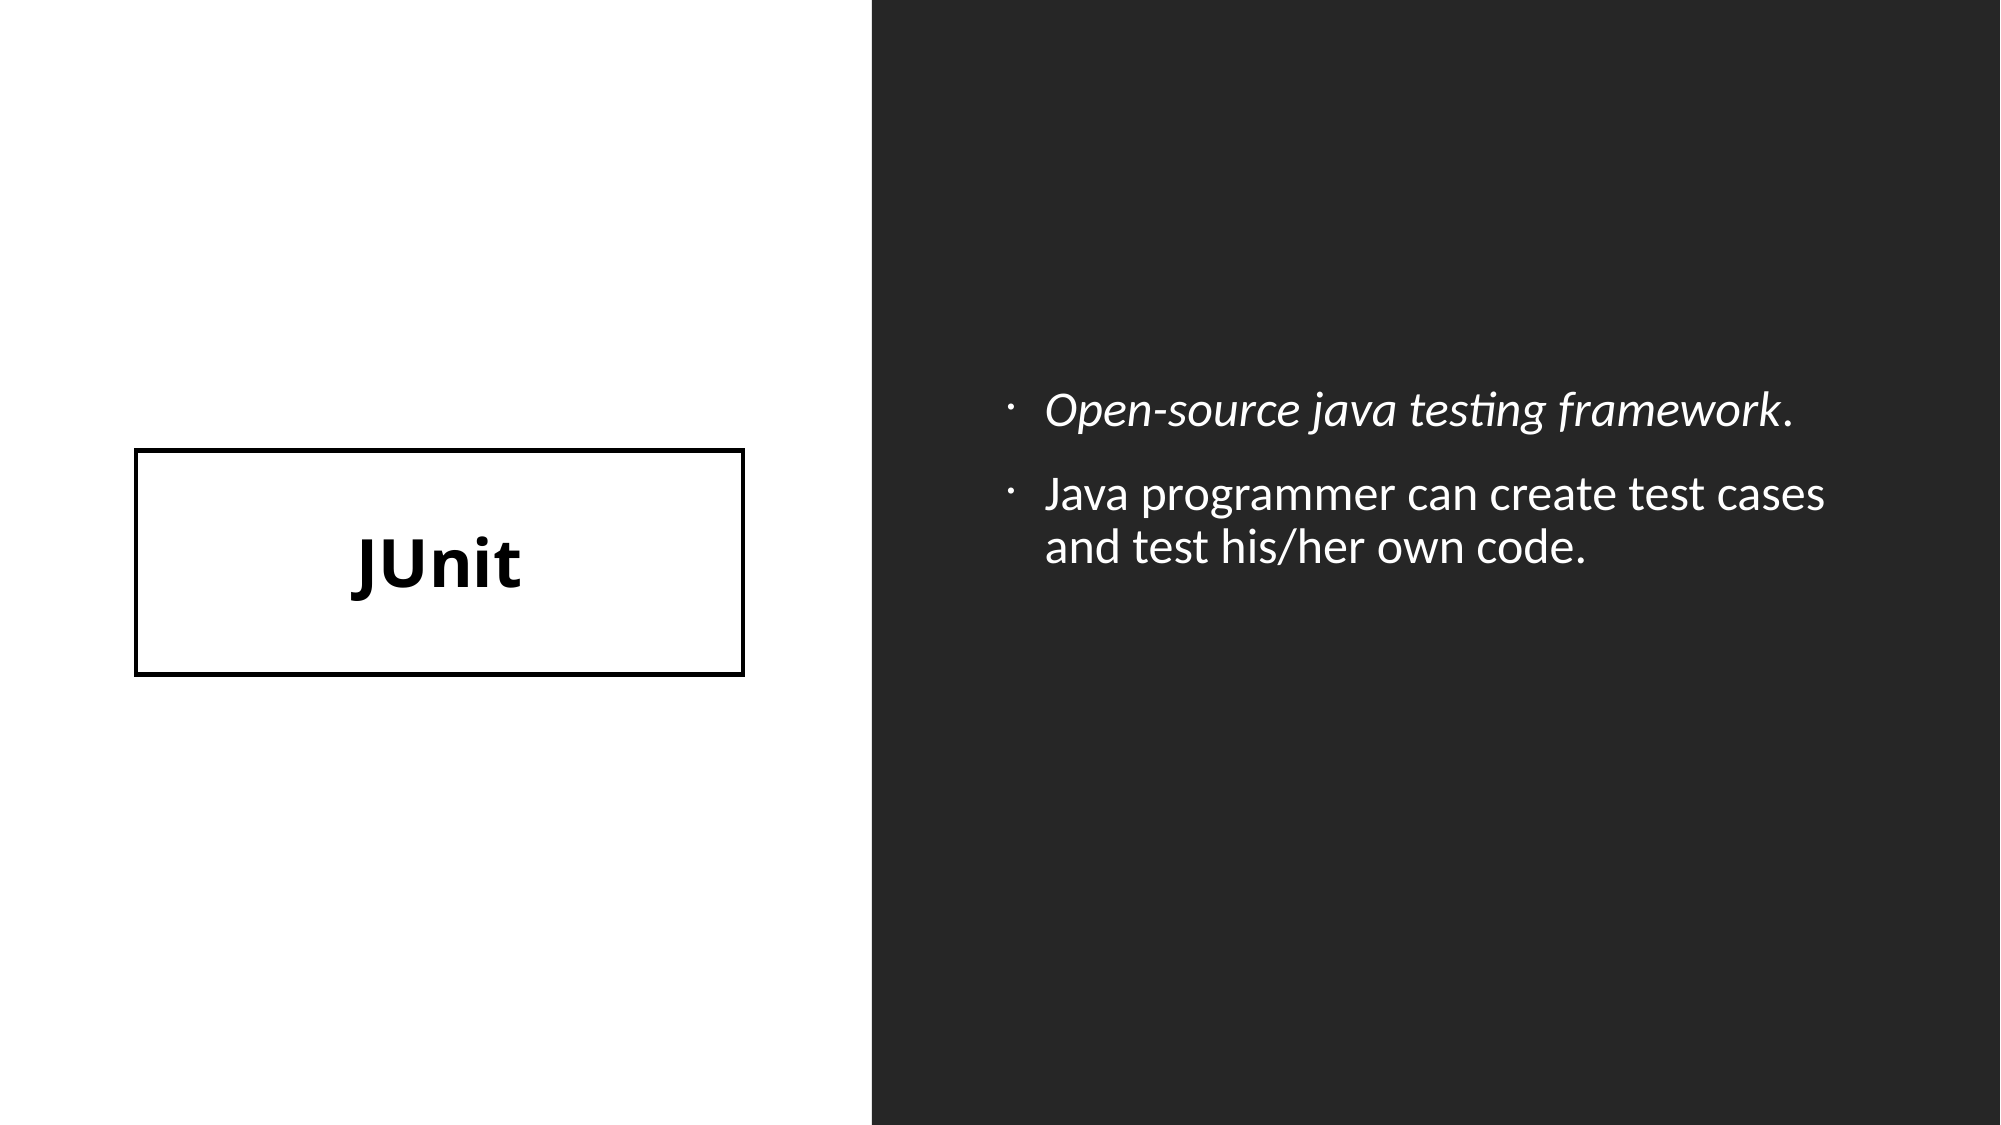

Open-source java testing framework.
Java programmer can create test cases and test his/her own code.
# JUnit